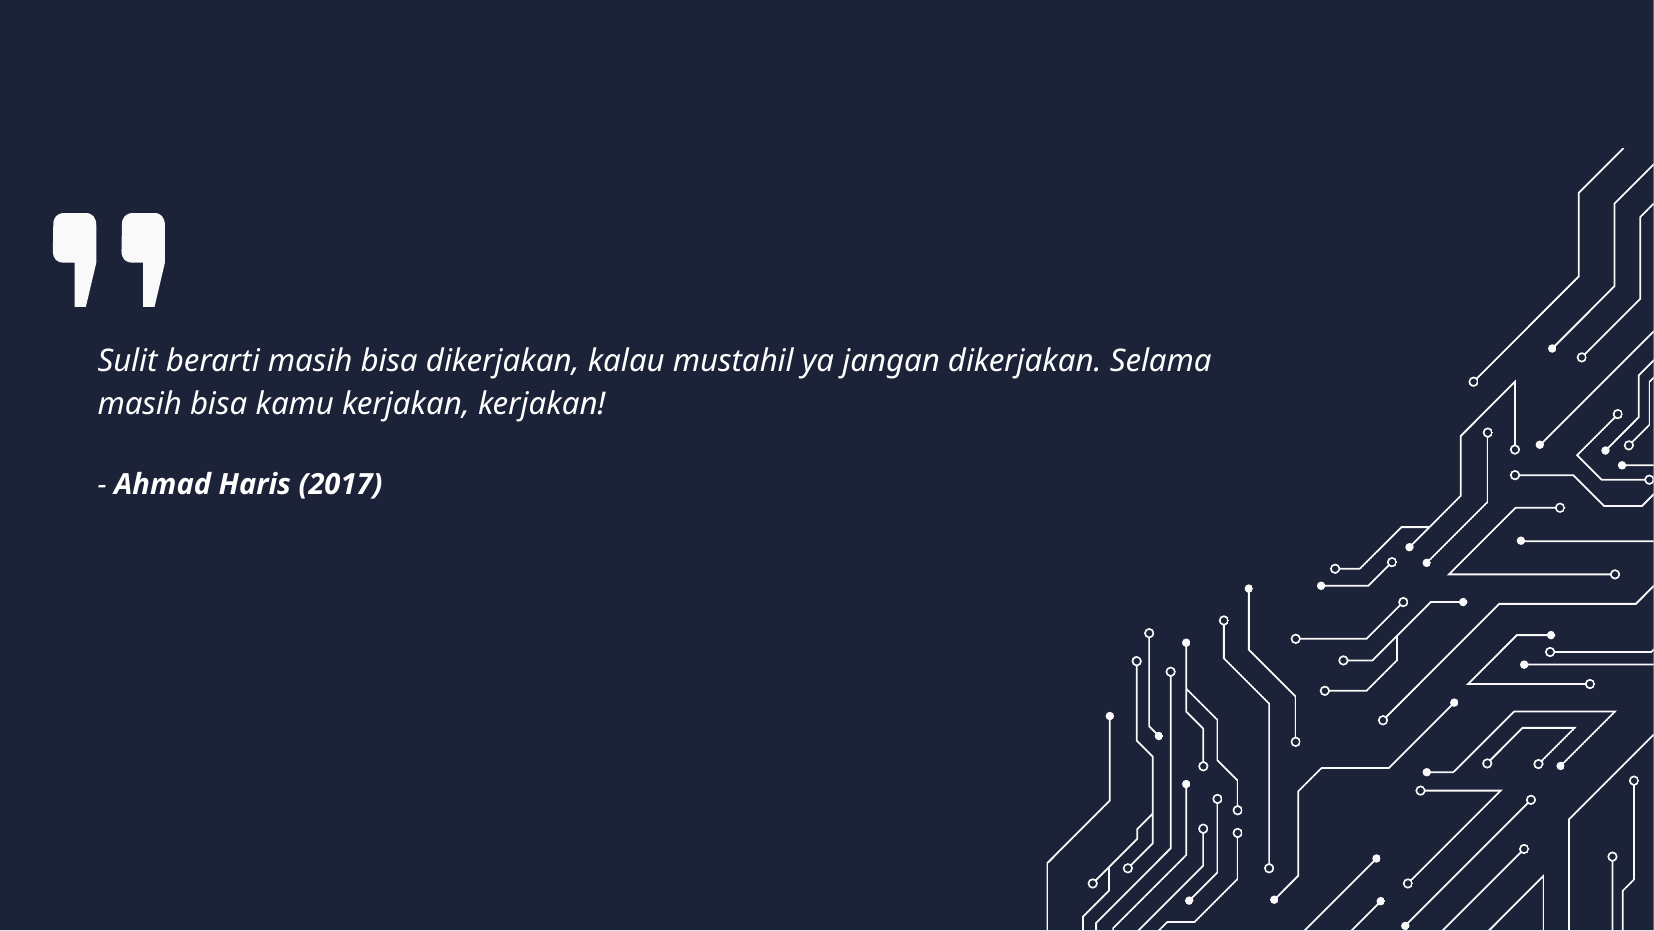

Sulit berarti masih bisa dikerjakan, kalau mustahil ya jangan dikerjakan. Selama masih bisa kamu kerjakan, kerjakan!
- Ahmad Haris (2017)